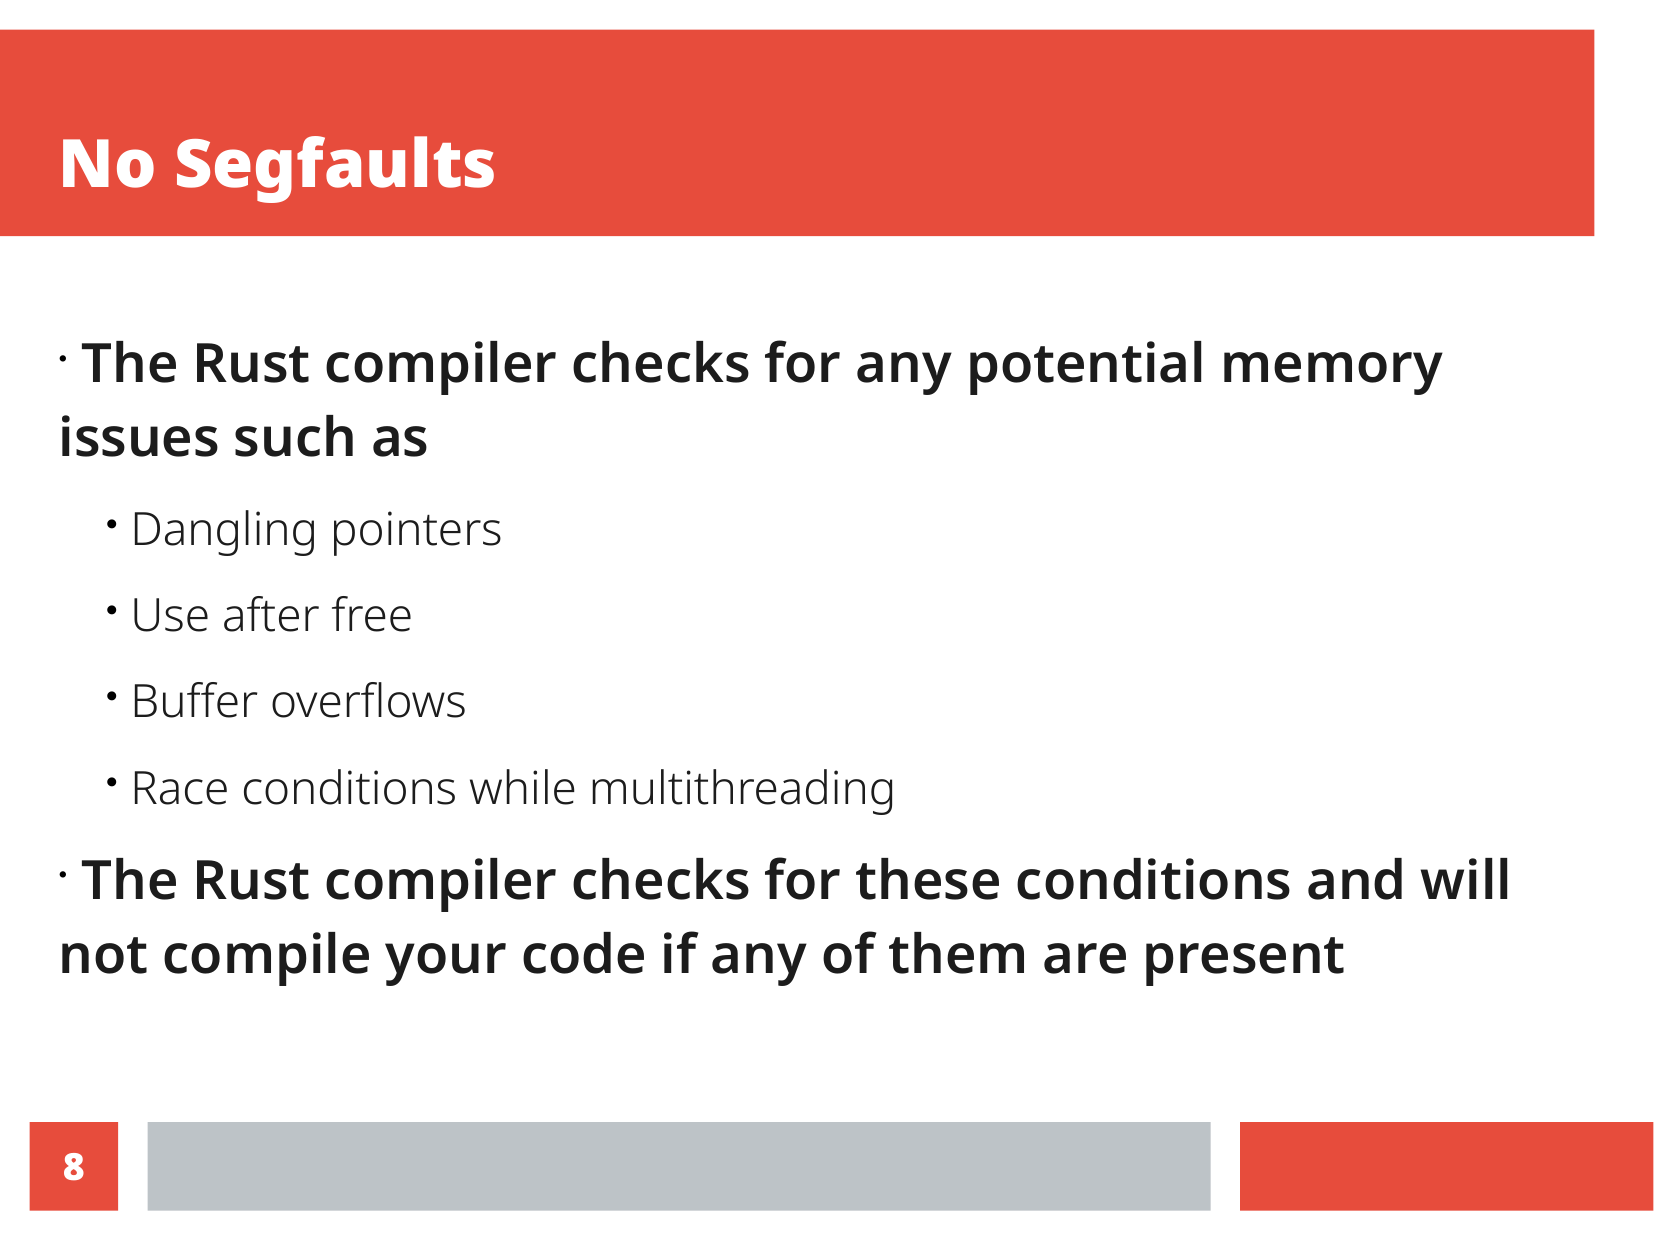

# No Segfaults
 The Rust compiler checks for any potential memory issues such as
 Dangling pointers
 Use after free
 Buffer overflows
 Race conditions while multithreading
 The Rust compiler checks for these conditions and will not compile your code if any of them are present
8